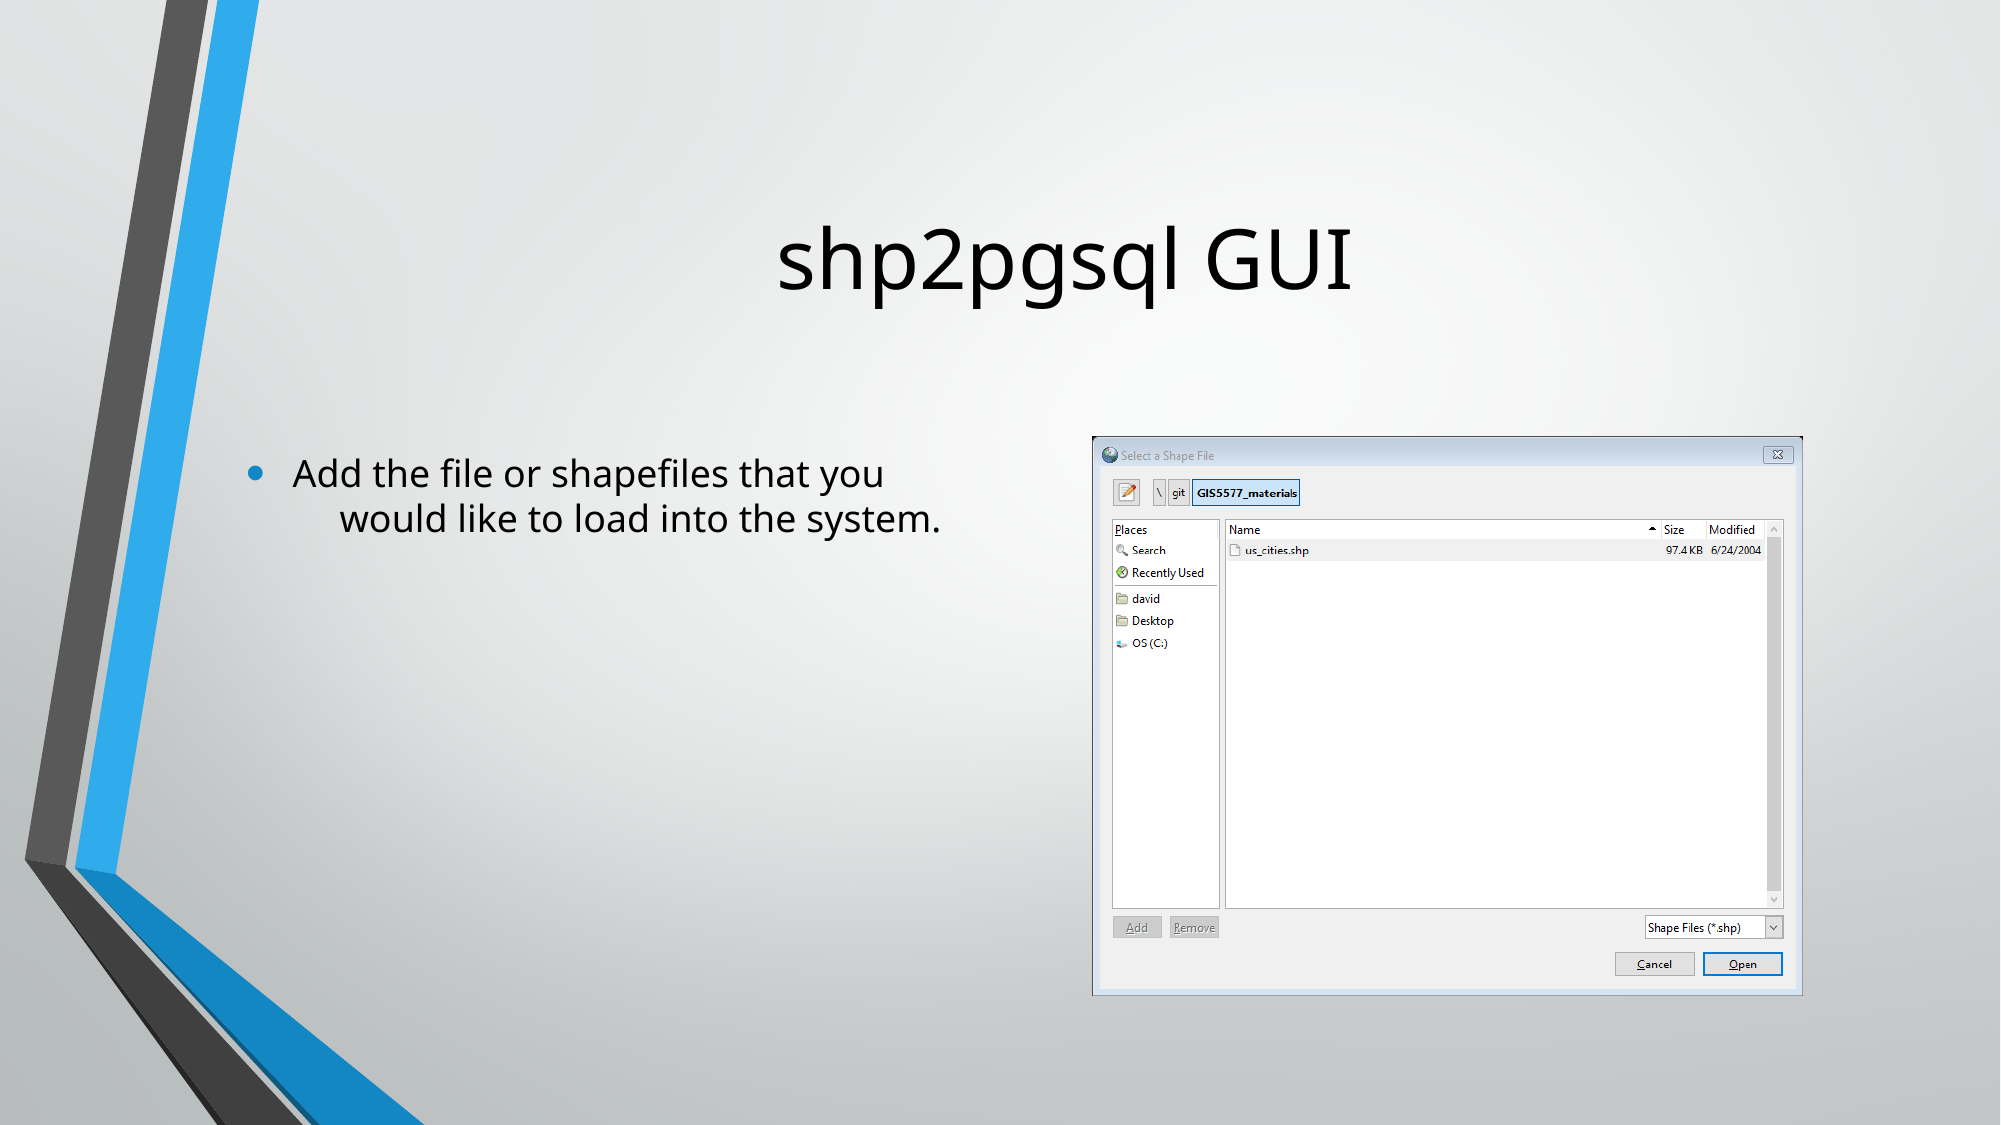

# shp2pgsql GUI
Add the file or shapefiles that you would like to load into the system.